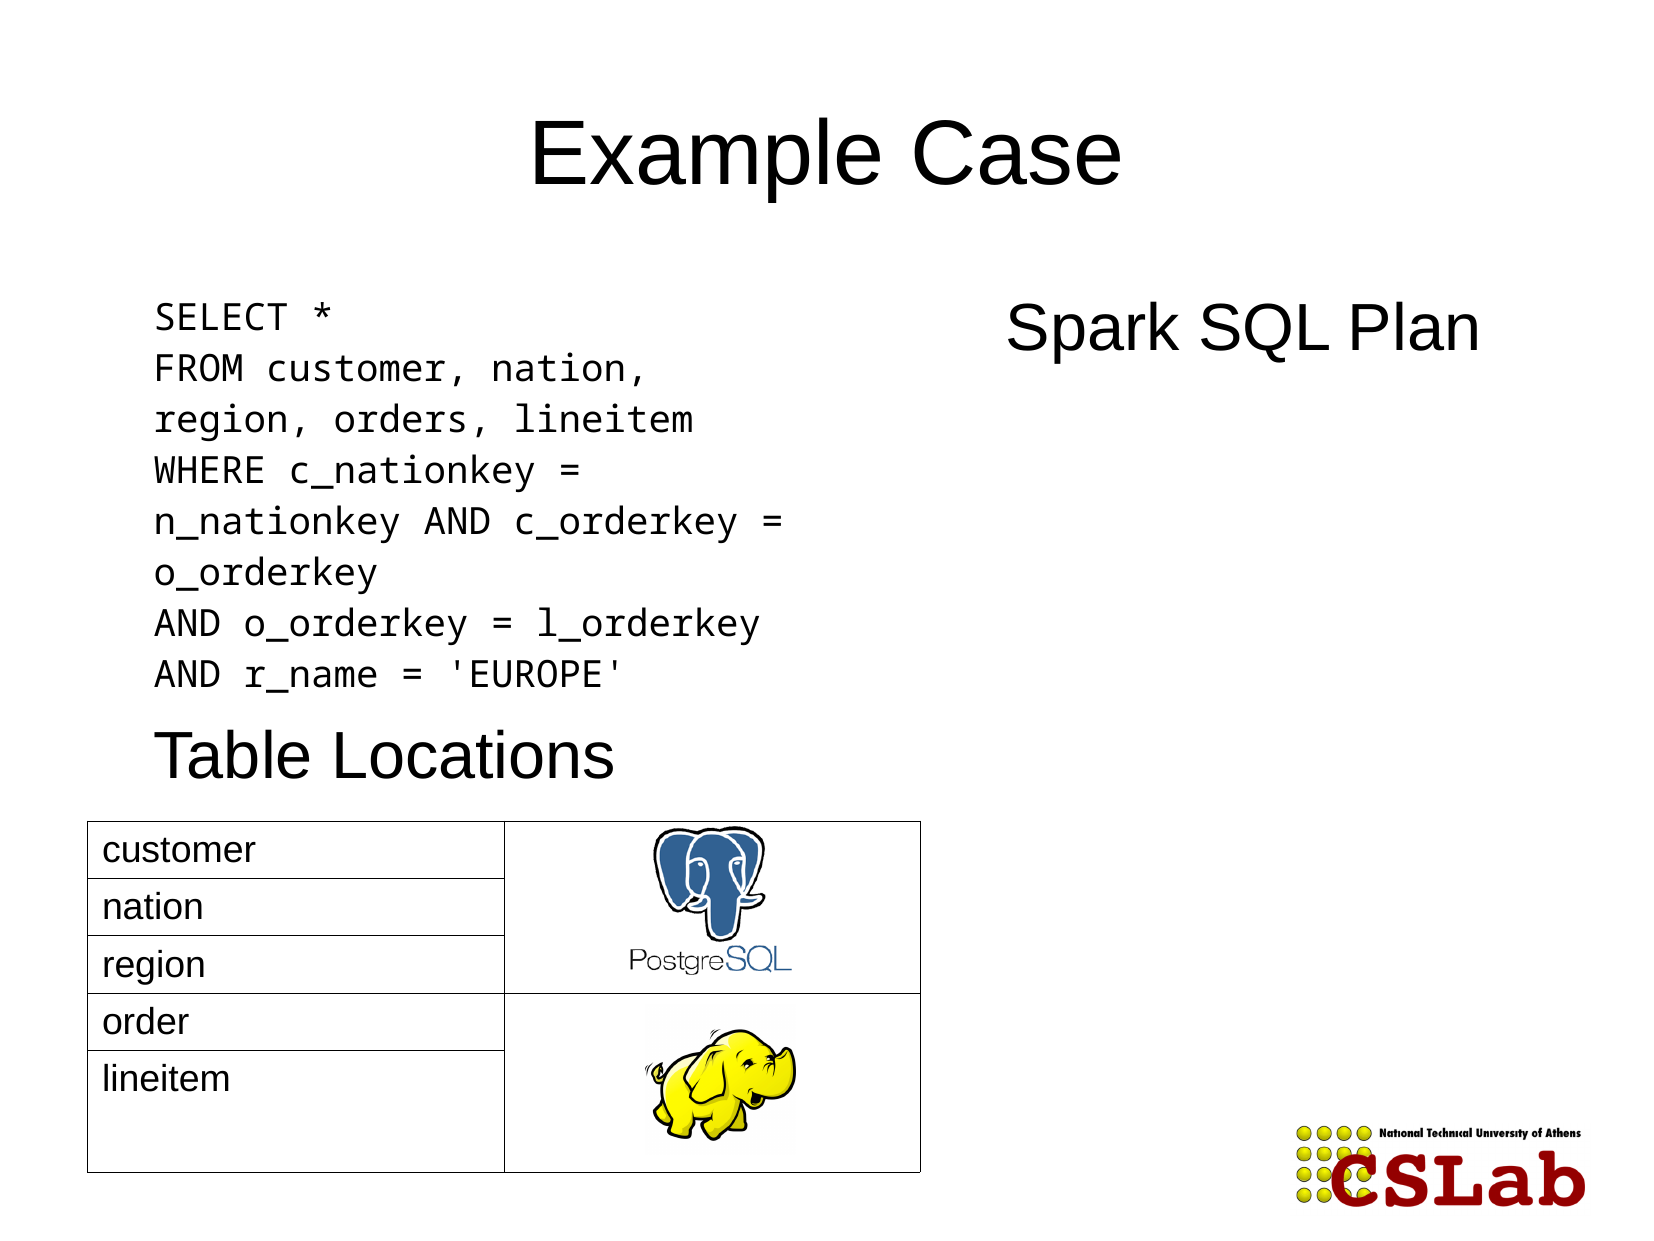

# Example Case
SELECT *
FROM customer, nation, region, orders, lineitem
WHERE c_nationkey = n_nationkey AND c_orderkey = o_orderkey
AND o_orderkey = l_orderkey
AND r_name = 'EUROPE'
Spark SQL Plan
Table Locations
| customer | |
| --- | --- |
| nation | |
| region | |
| order | |
| lineitem | |